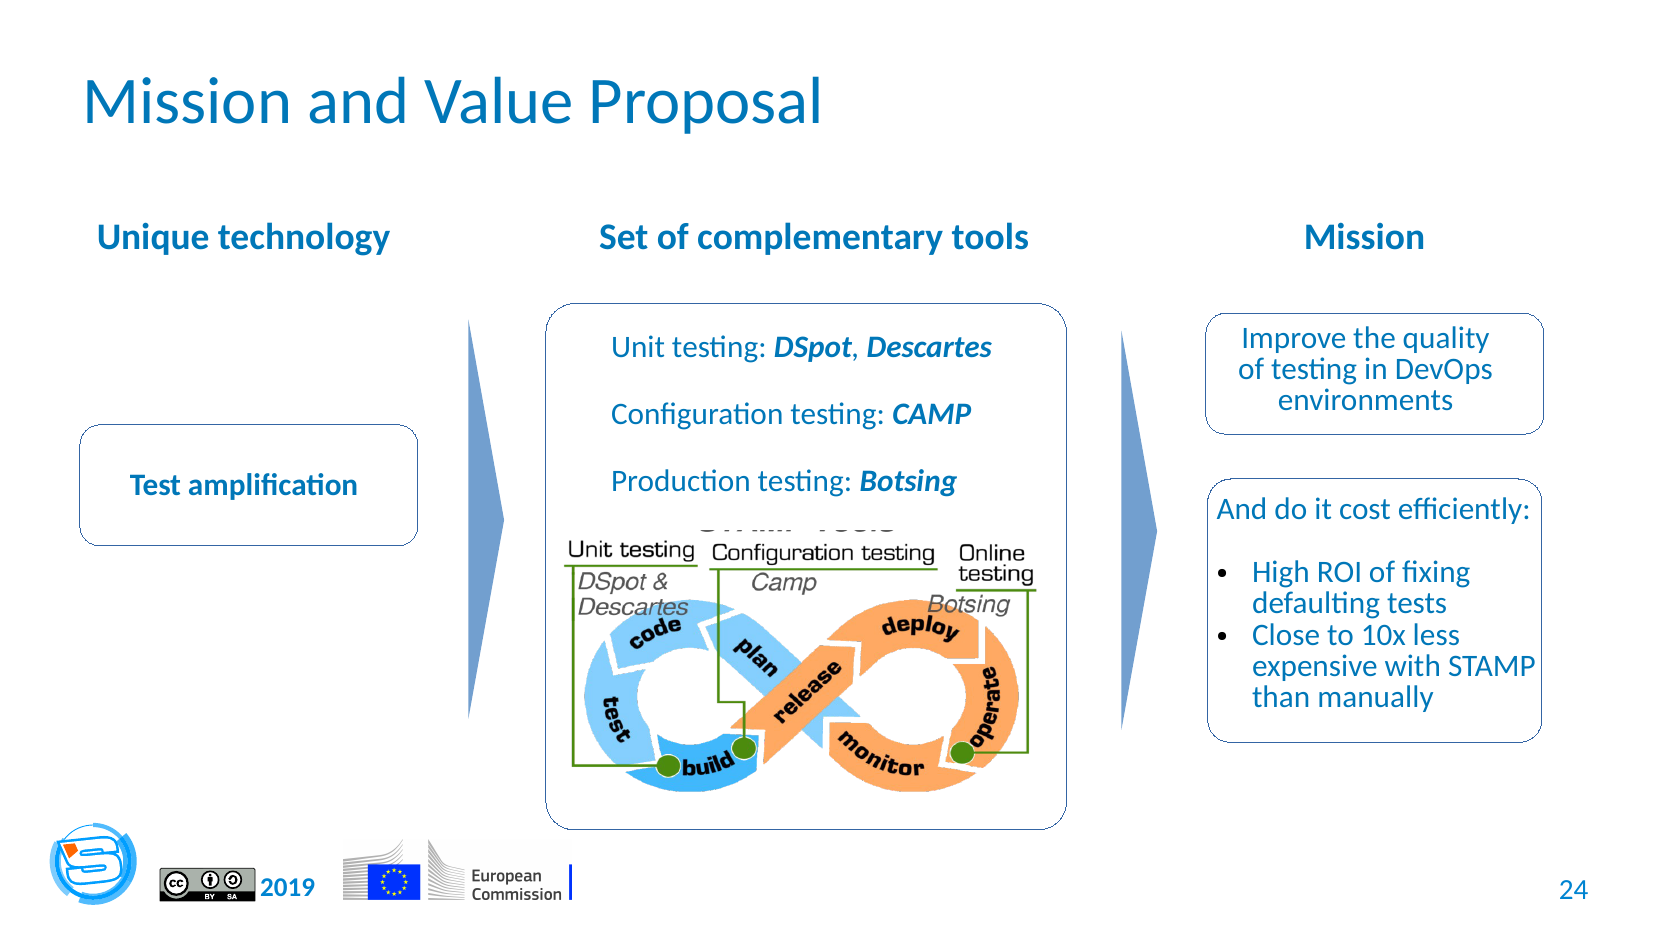

# Mission and Value Proposal
Unique technology
Set of complementary tools
Mission
Improve the quality of testing in DevOps environments
Unit testing: DSpot, Descartes
Configuration testing: CAMP
Production testing: Botsing
Test amplification
And do it cost efficiently:
High ROI of fixing defaulting tests
Close to 10x less expensive with STAMP than manually
24